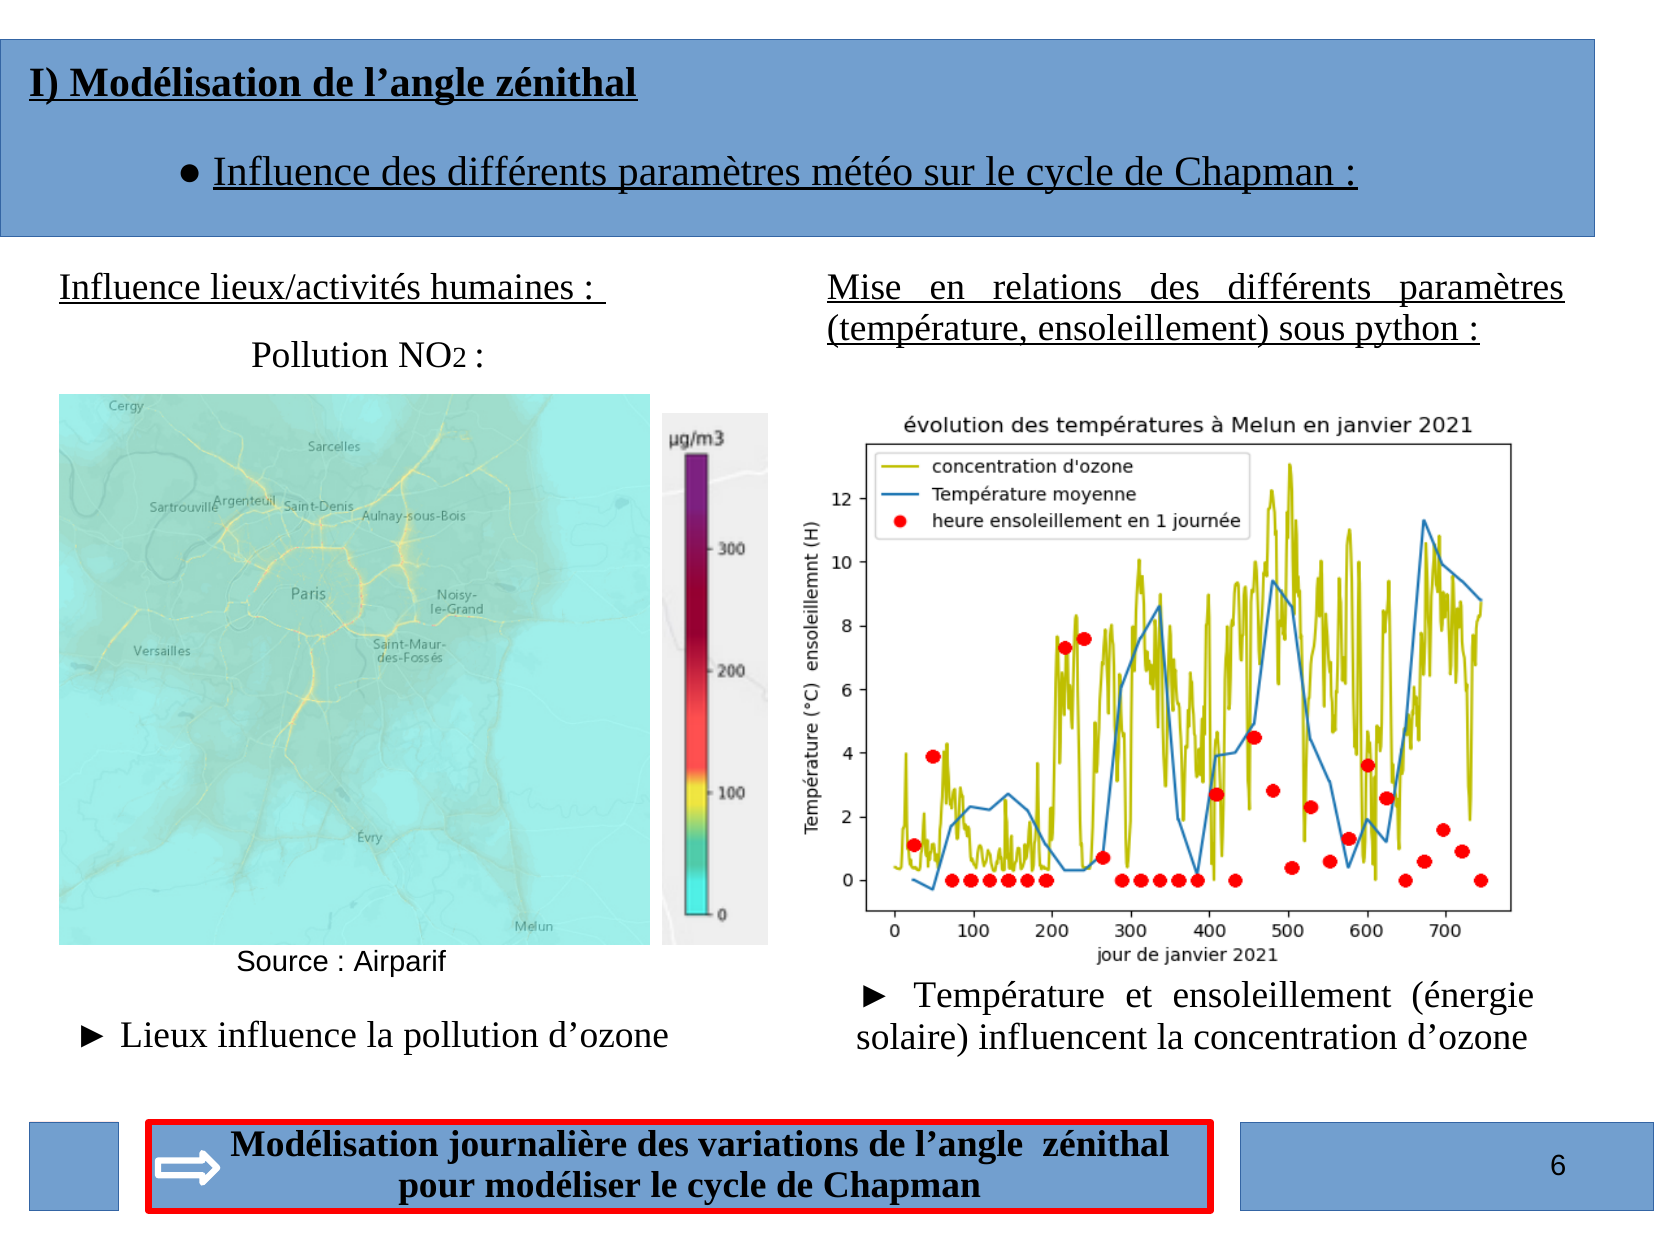

I) Modélisation de l’angle zénithal
● Influence des différents paramètres météo sur le cycle de Chapman :
Influence lieux/activités humaines :
Mise en relations des différents paramètres (température, ensoleillement) sous python :
Pollution NO2 :
Source : Airparif
► Température et ensoleillement (énergie solaire) influencent la concentration d’ozone
► Lieux influence la pollution d’ozone
 Modélisation journalière des variations de l’angle zénithal pour modéliser le cycle de Chapman
6